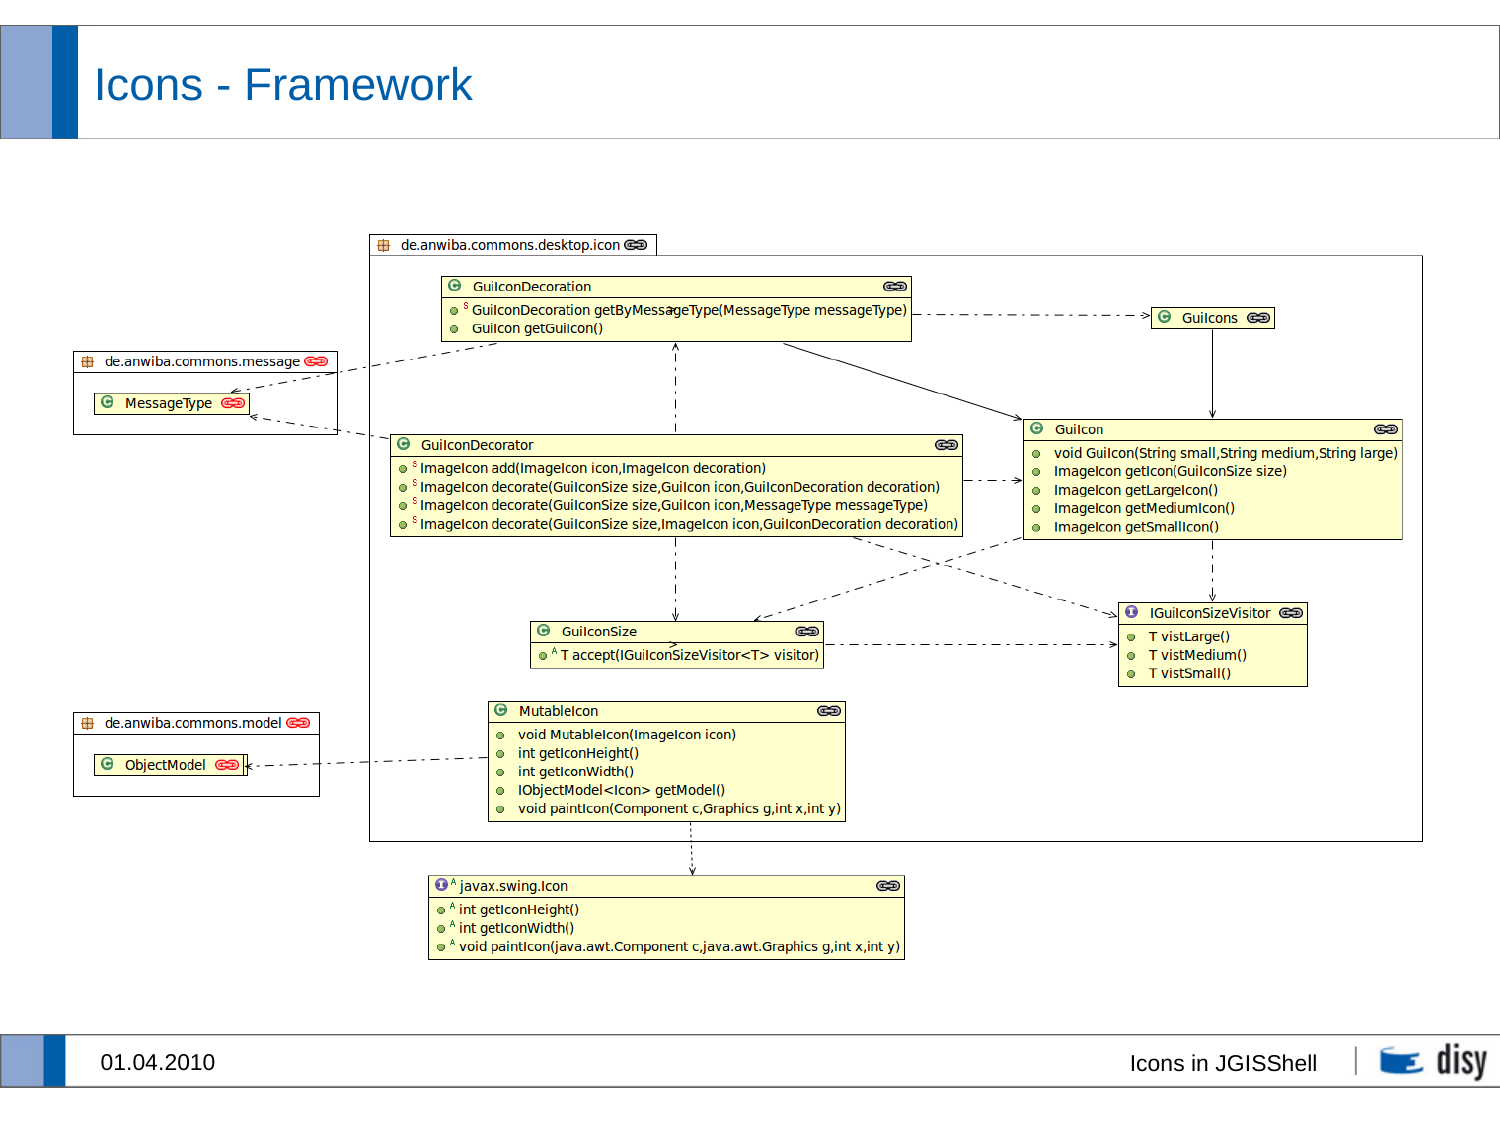

# Icons - Framework
01.04.2010
Icons in JGISShell